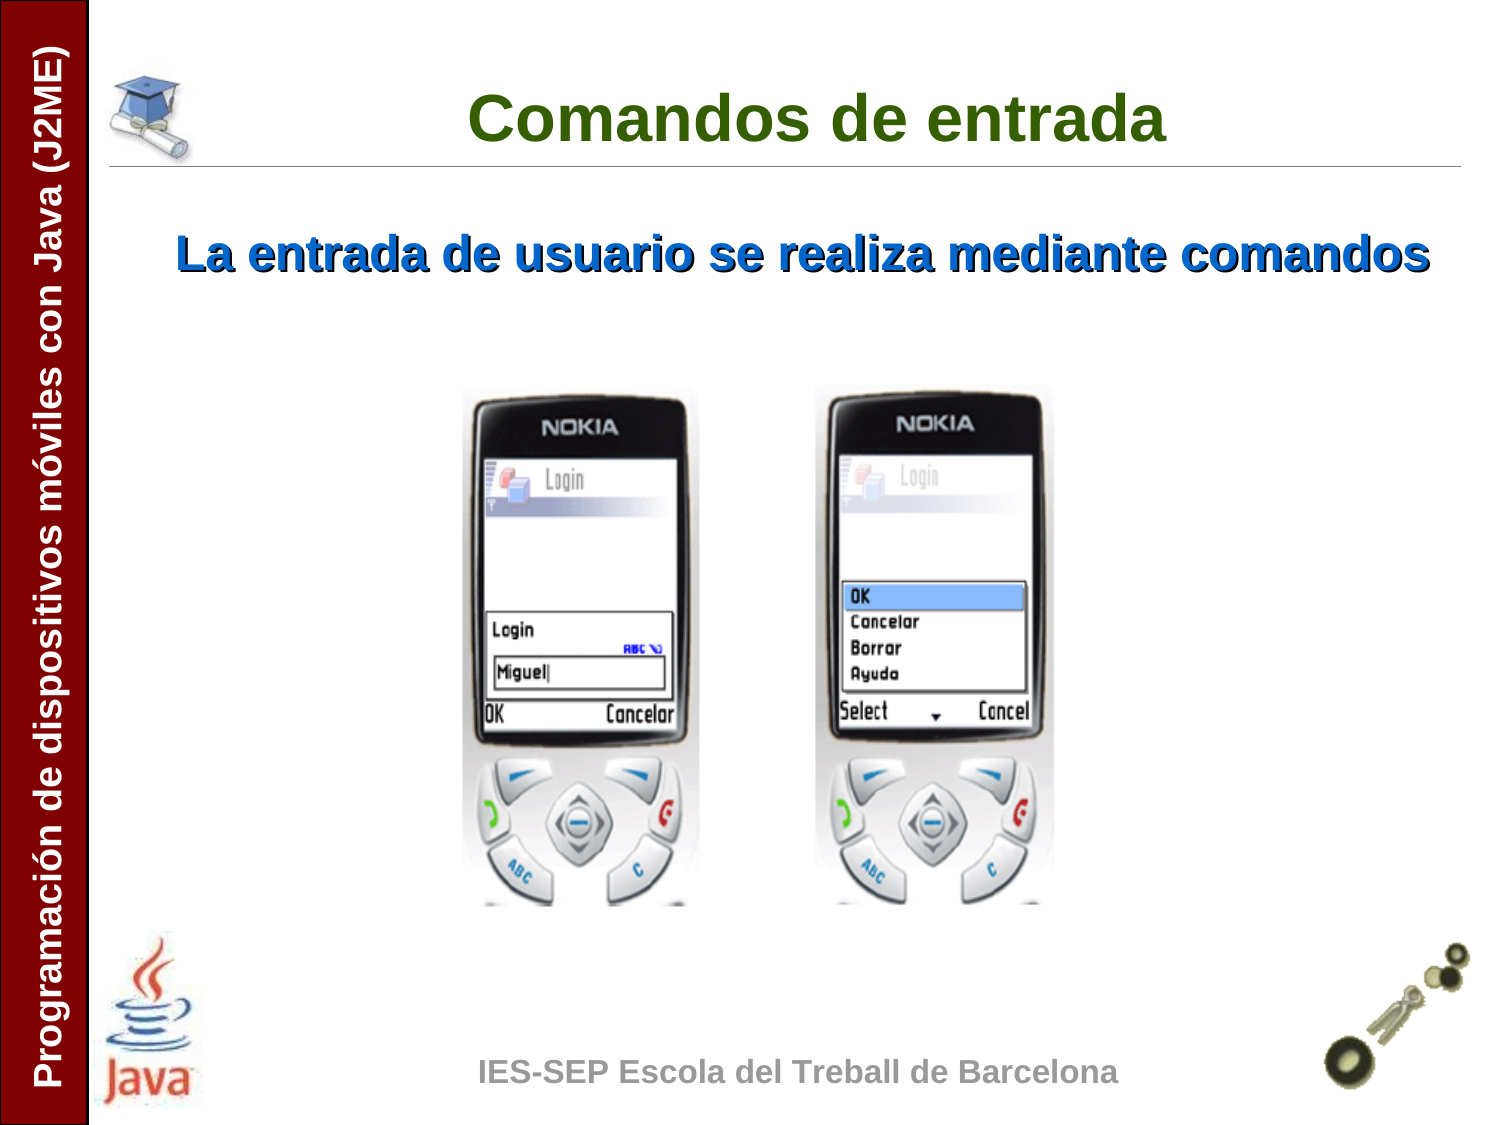

# Comandos de entrada
La entrada de usuario se realiza mediante comandos